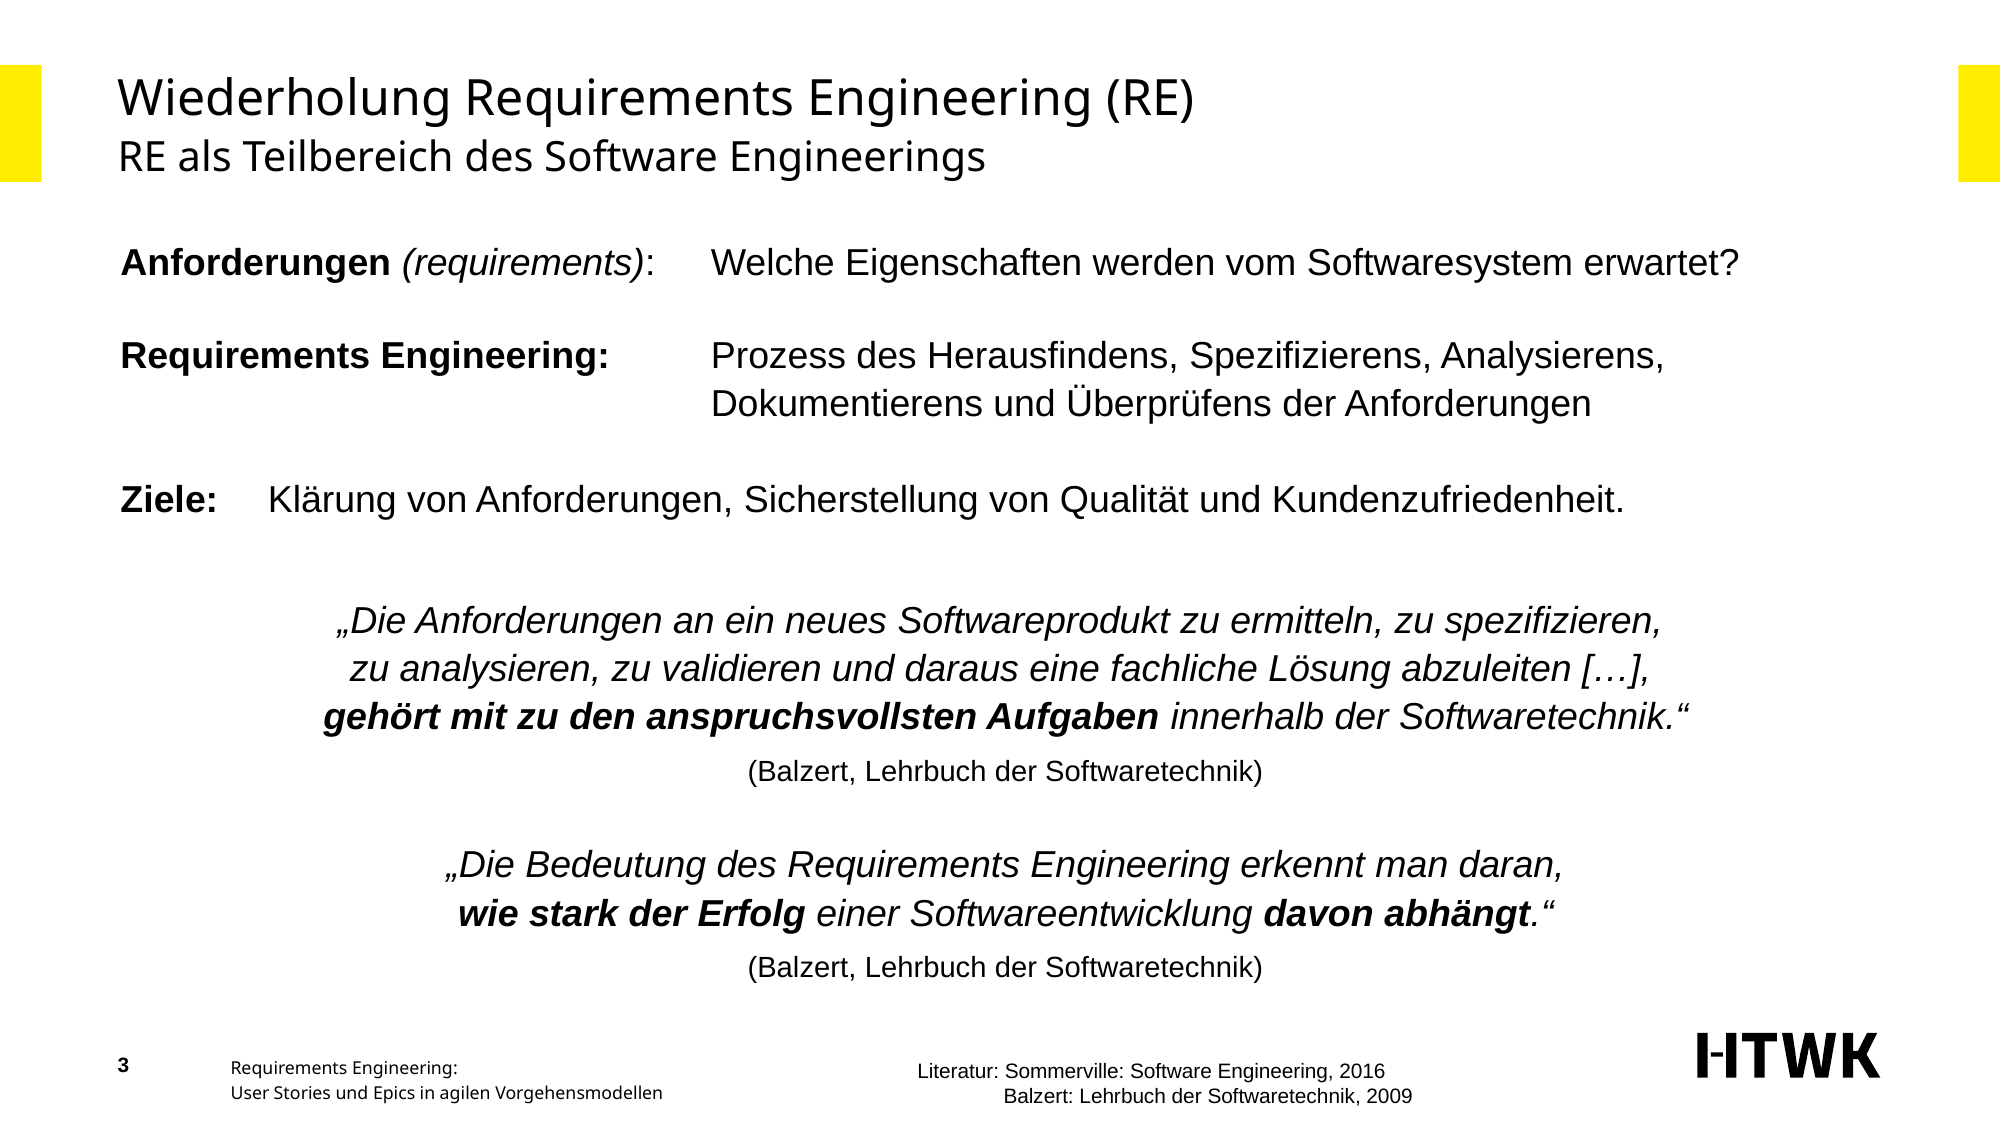

# Wiederholung Requirements Engineering (RE) RE als Teilbereich des Software Engineerings
Anforderungen (requirements):	Welche Eigenschaften werden vom Softwaresystem erwartet?
Requirements Engineering:		Prozess des Herausfindens, Spezifizierens, Analysierens,
								Dokumentierens und Überprüfens der Anforderungen
Ziele: 	Klärung von Anforderungen, Sicherstellung von Qualität und Kundenzufriedenheit.
„Die Anforderungen an ein neues Softwareprodukt zu ermitteln, zu spezifizieren,
zu analysieren, zu validieren und daraus eine fachliche Lösung abzuleiten […],
gehört mit zu den anspruchsvollsten Aufgaben innerhalb der Softwaretechnik.“
(Balzert, Lehrbuch der Softwaretechnik)
„Die Bedeutung des Requirements Engineering erkennt man daran,
wie stark der Erfolg einer Softwareentwicklung davon abhängt.“
(Balzert, Lehrbuch der Softwaretechnik)
3
Literatur: Sommerville: Software Engineering, 2016
 Balzert: Lehrbuch der Softwaretechnik, 2009